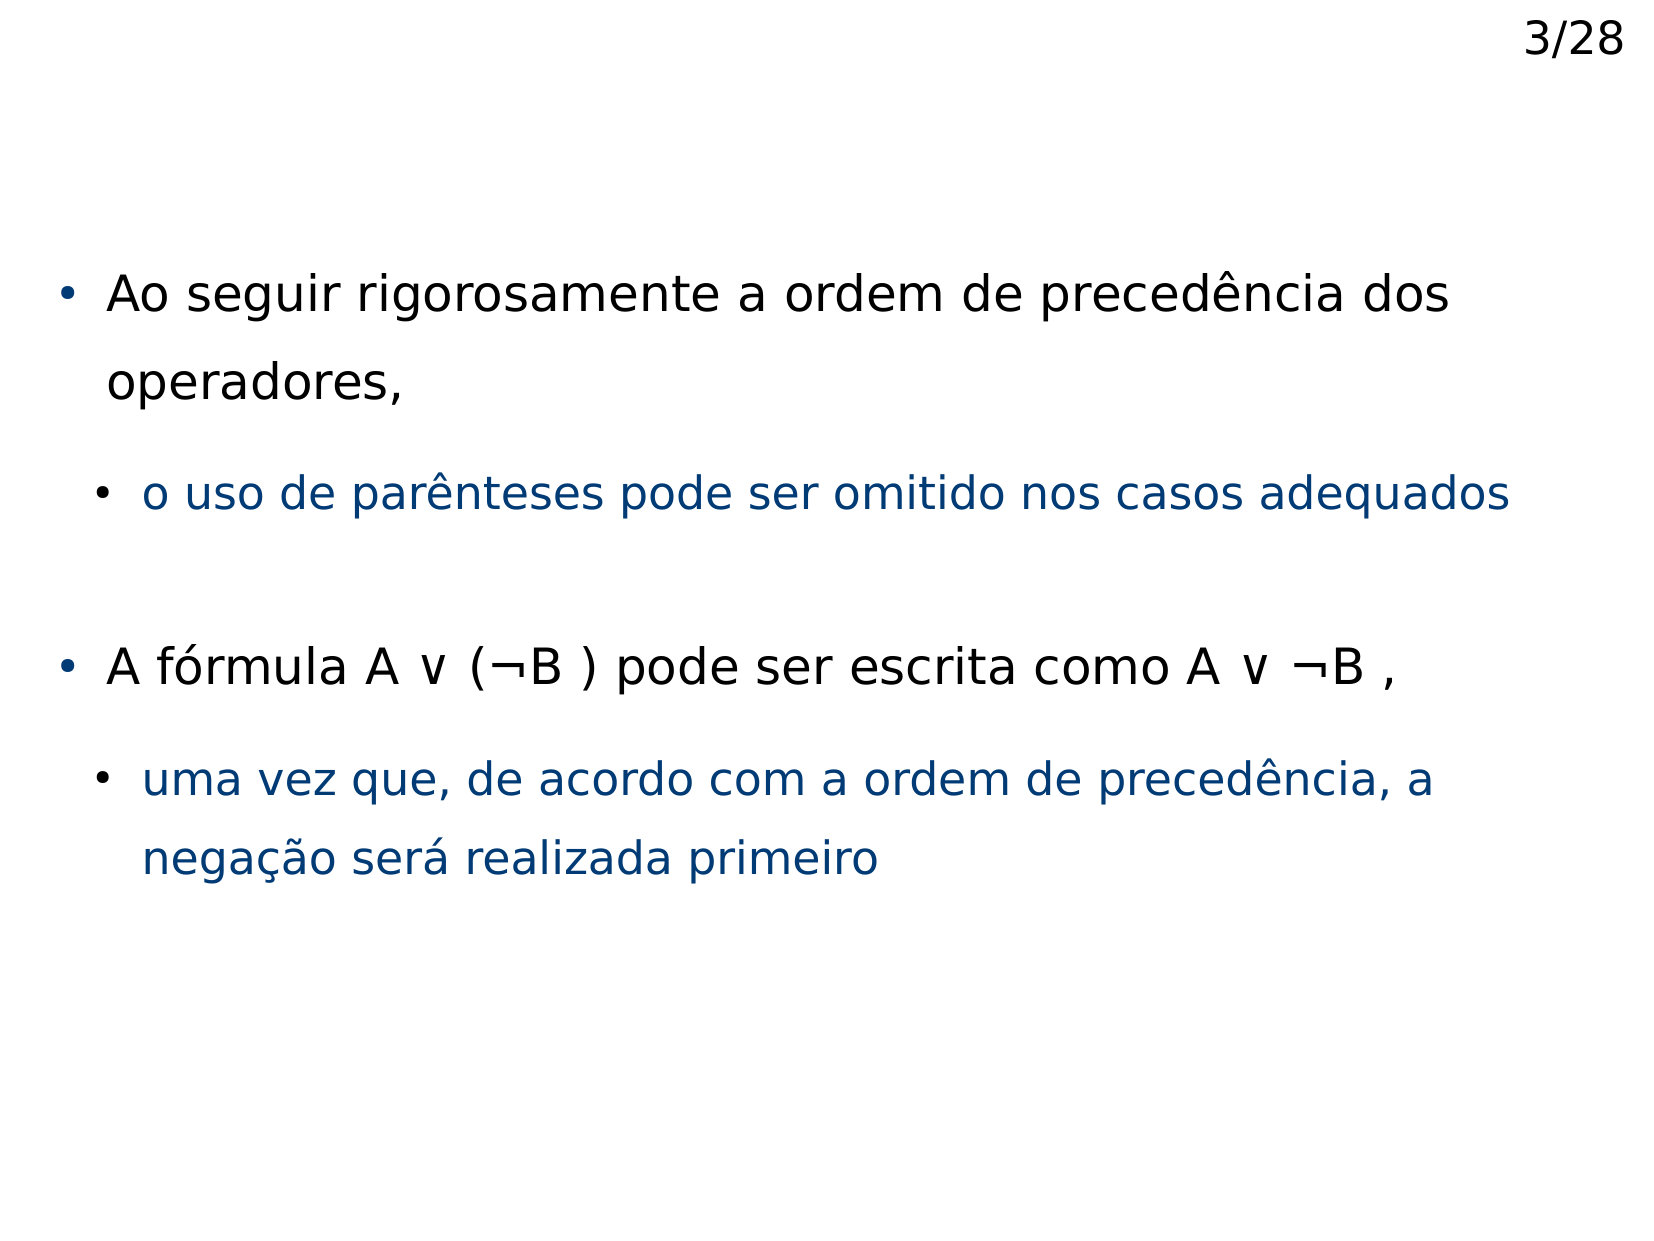

3
#
Ao seguir rigorosamente a ordem de precedência dos operadores,
o uso de parênteses pode ser omitido nos casos adequados
A fórmula A ∨ (¬B ) pode ser escrita como A ∨ ¬B ,
uma vez que, de acordo com a ordem de precedência, a negação será realizada primeiro